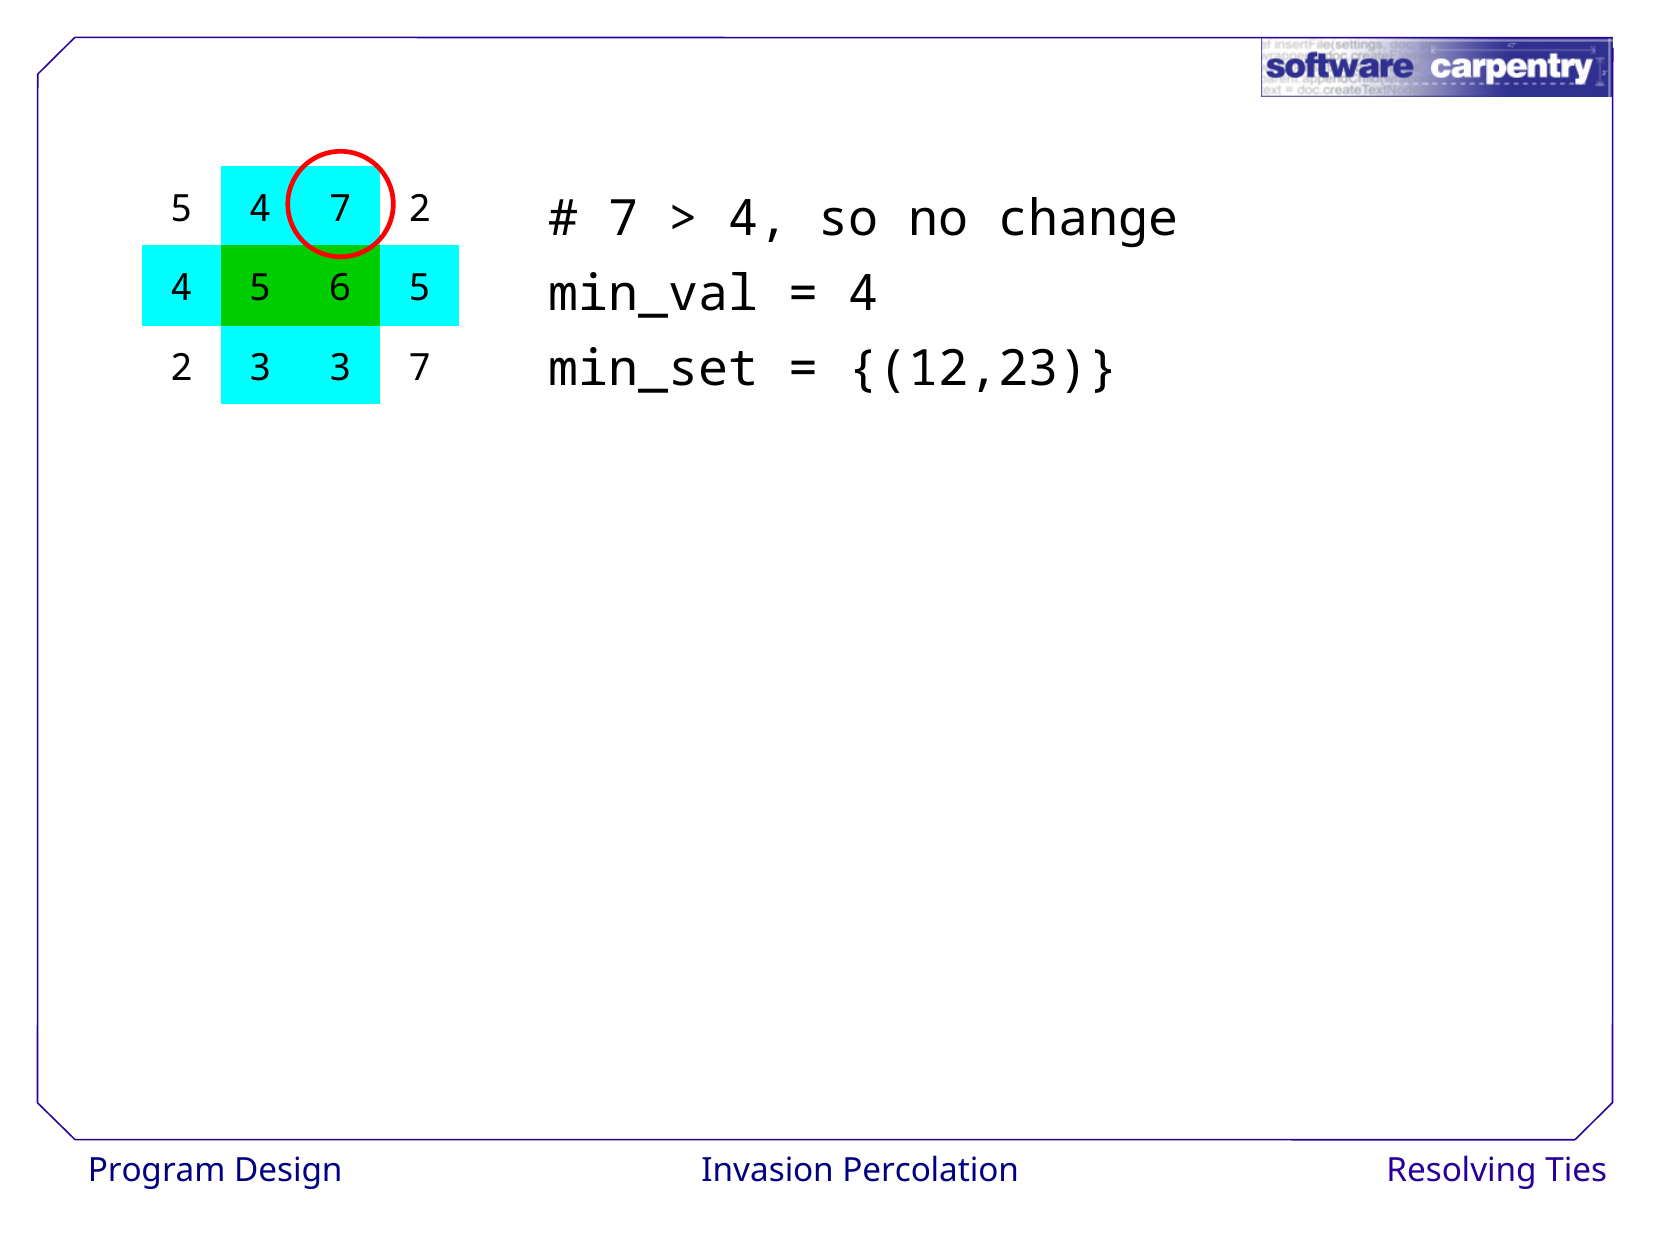

# 7 > 4, so no change
min_val = 4
min_set = {(12,23)}
| 5 | 4 | 7 | 2 |
| --- | --- | --- | --- |
| 4 | 5 | 6 | 5 |
| 2 | 3 | 3 | 7 |